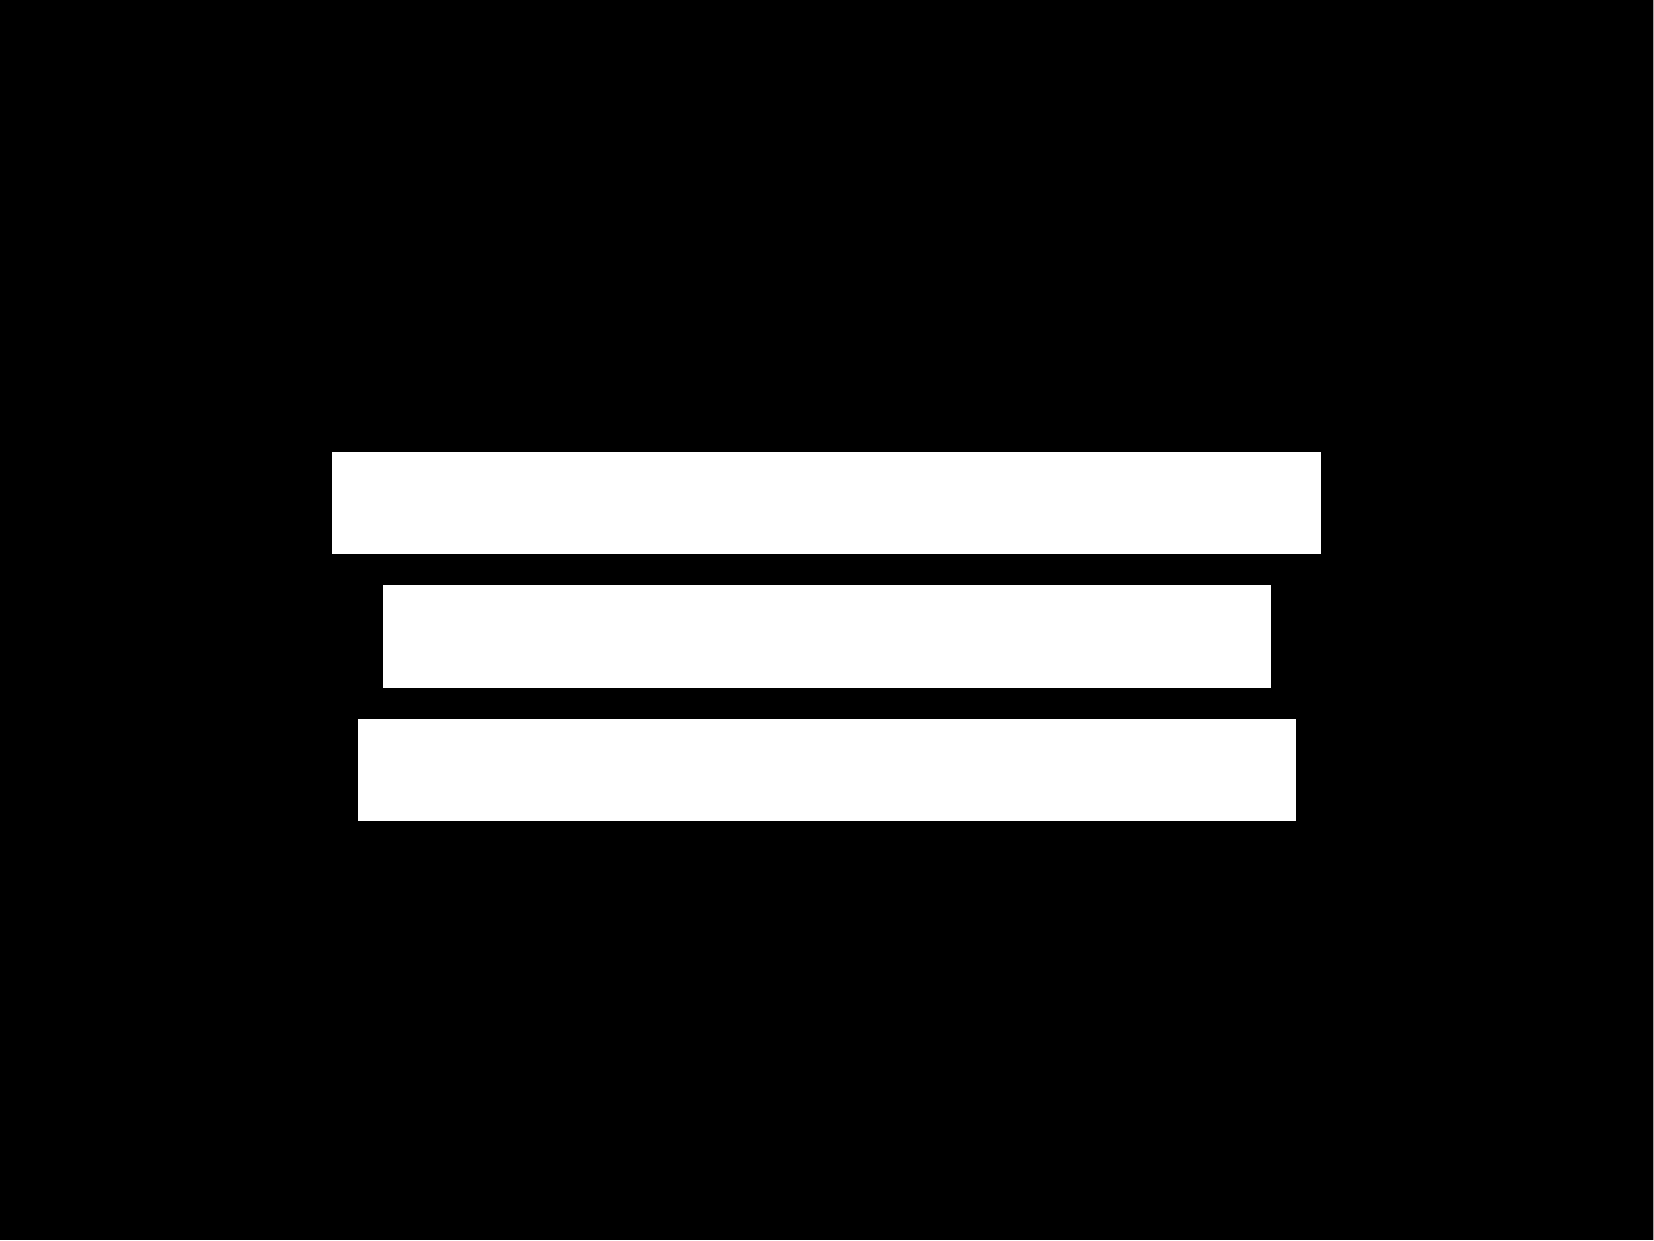

# O que tenho não é meu,
Entreguei a Ti Senhor
Tudo para o Teu louvor